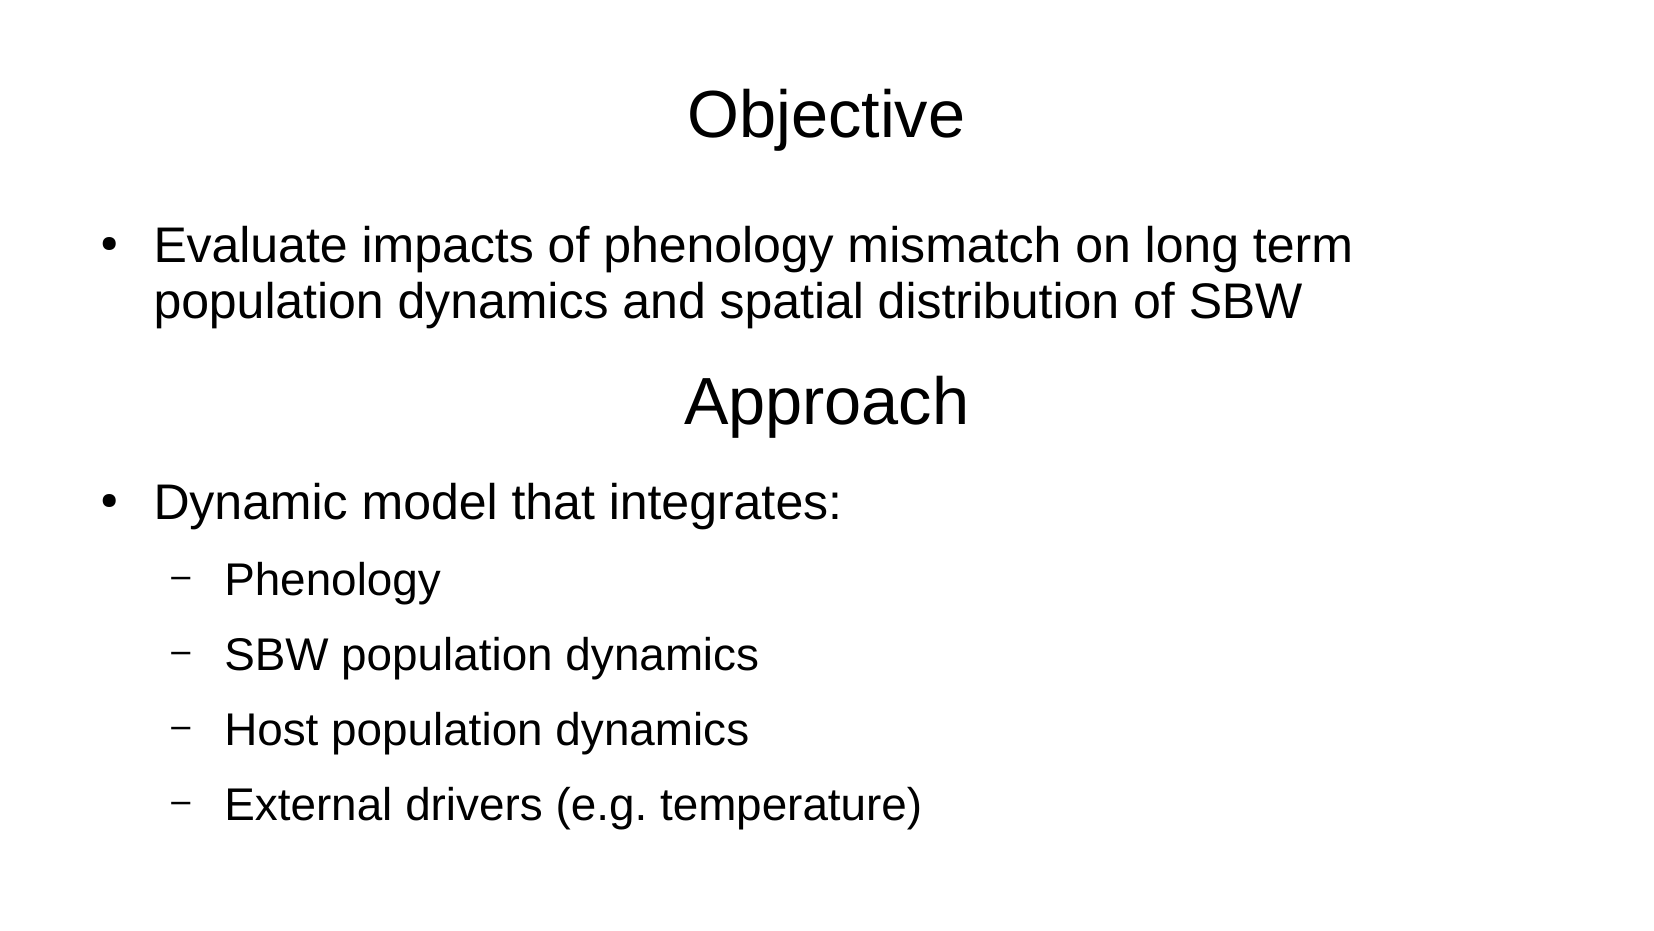

# Objective
Evaluate impacts of phenology mismatch on long term population dynamics and spatial distribution of SBW
Approach
Dynamic model that integrates:
Phenology
SBW population dynamics
Host population dynamics
External drivers (e.g. temperature)